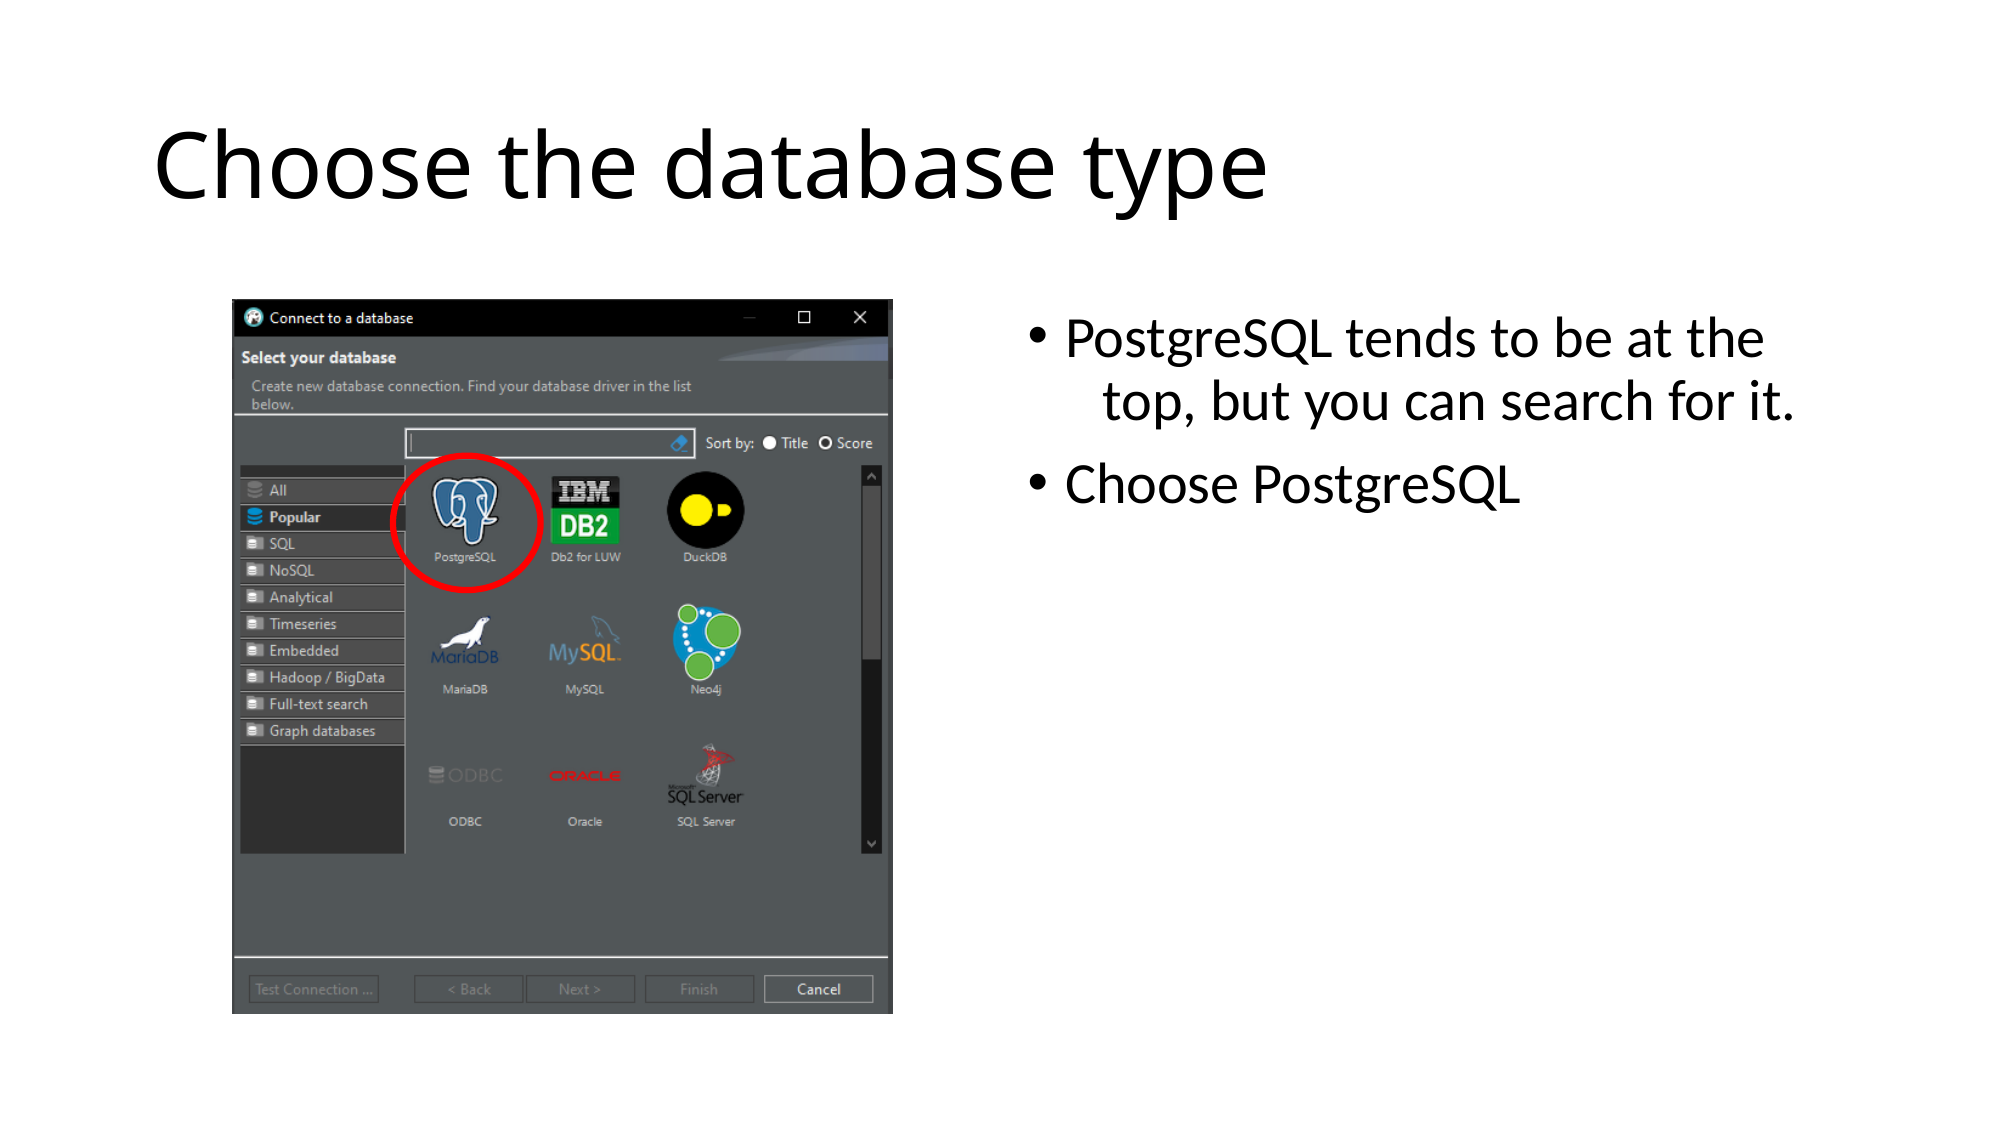

# Choose the database type
PostgreSQL tends to be at the top, but you can search for it.
Choose PostgreSQL